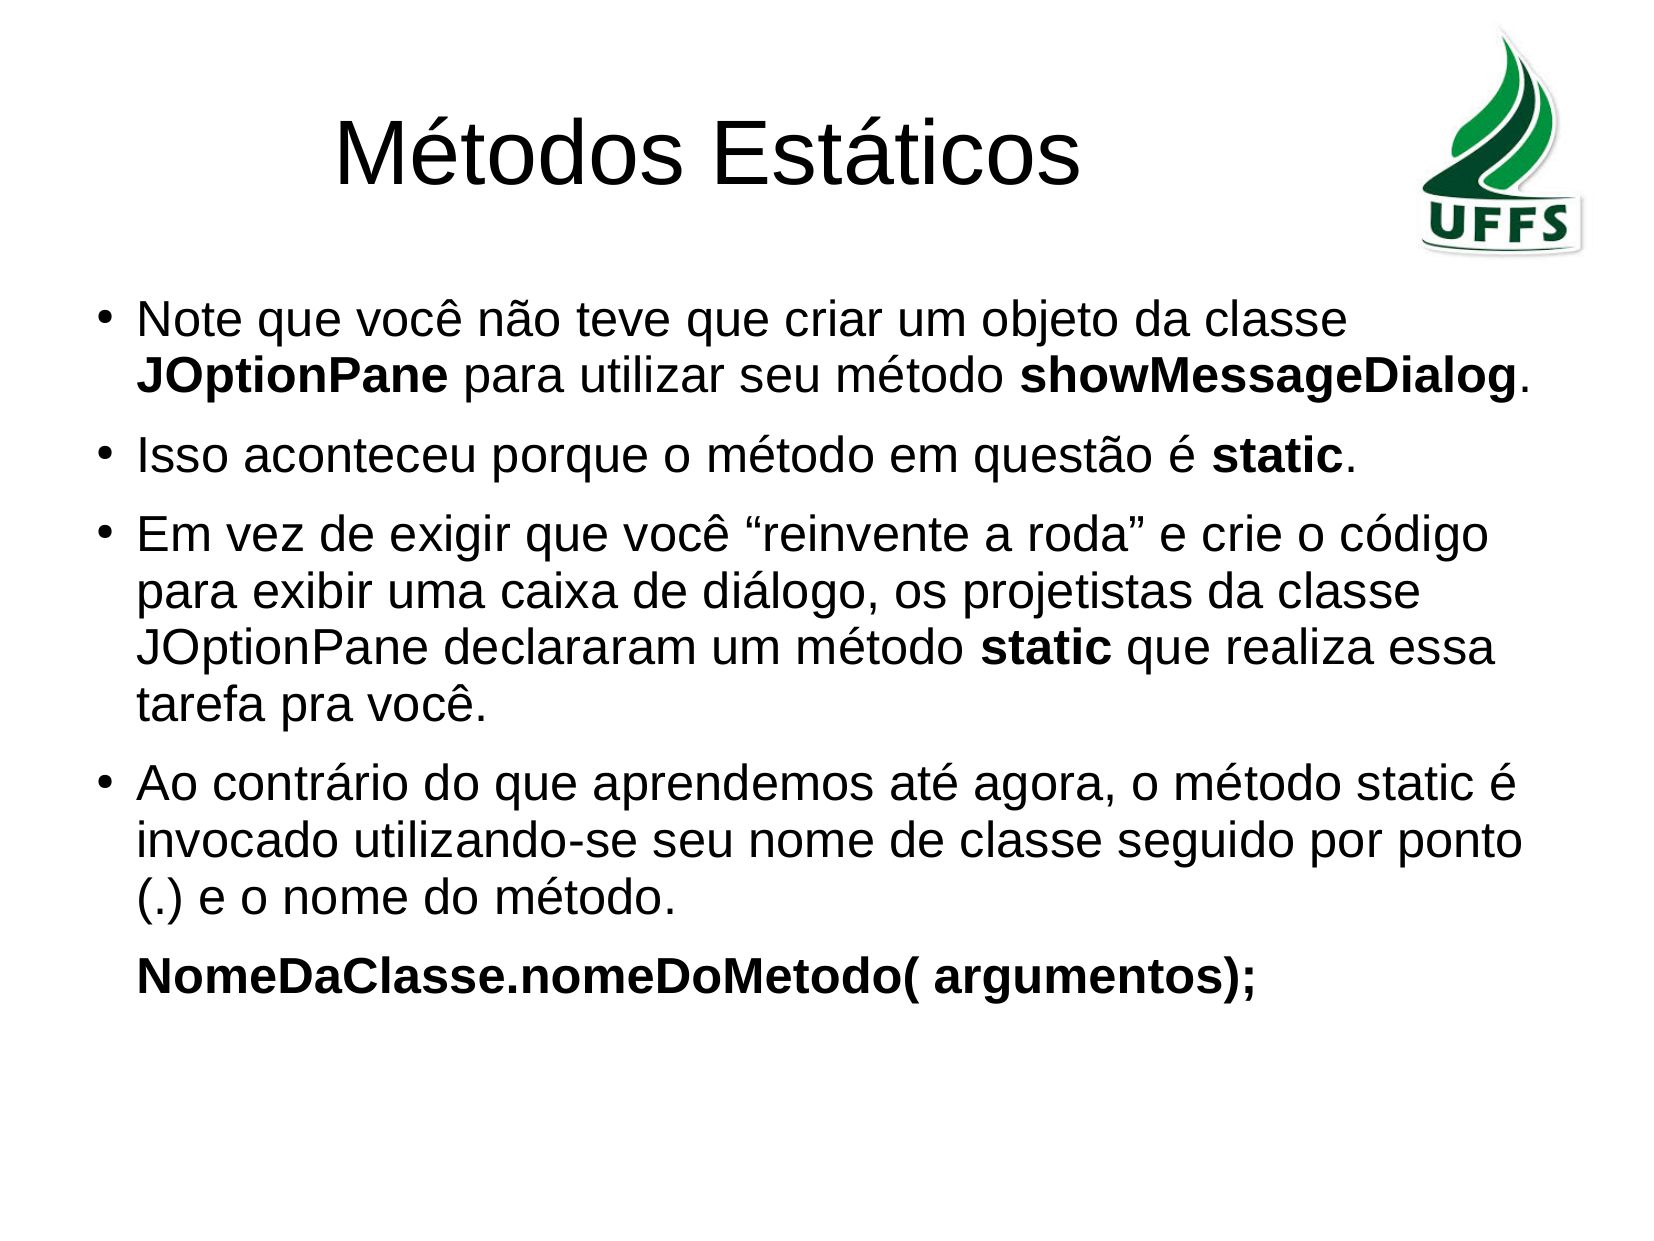

# Métodos Estáticos
Note que você não teve que criar um objeto da classe JOptionPane para utilizar seu método showMessageDialog.
Isso aconteceu porque o método em questão é static.
Em vez de exigir que você “reinvente a roda” e crie o código para exibir uma caixa de diálogo, os projetistas da classe JOptionPane declararam um método static que realiza essa tarefa pra você.
Ao contrário do que aprendemos até agora, o método static é invocado utilizando-se seu nome de classe seguido por ponto (.) e o nome do método.
NomeDaClasse.nomeDoMetodo( argumentos);